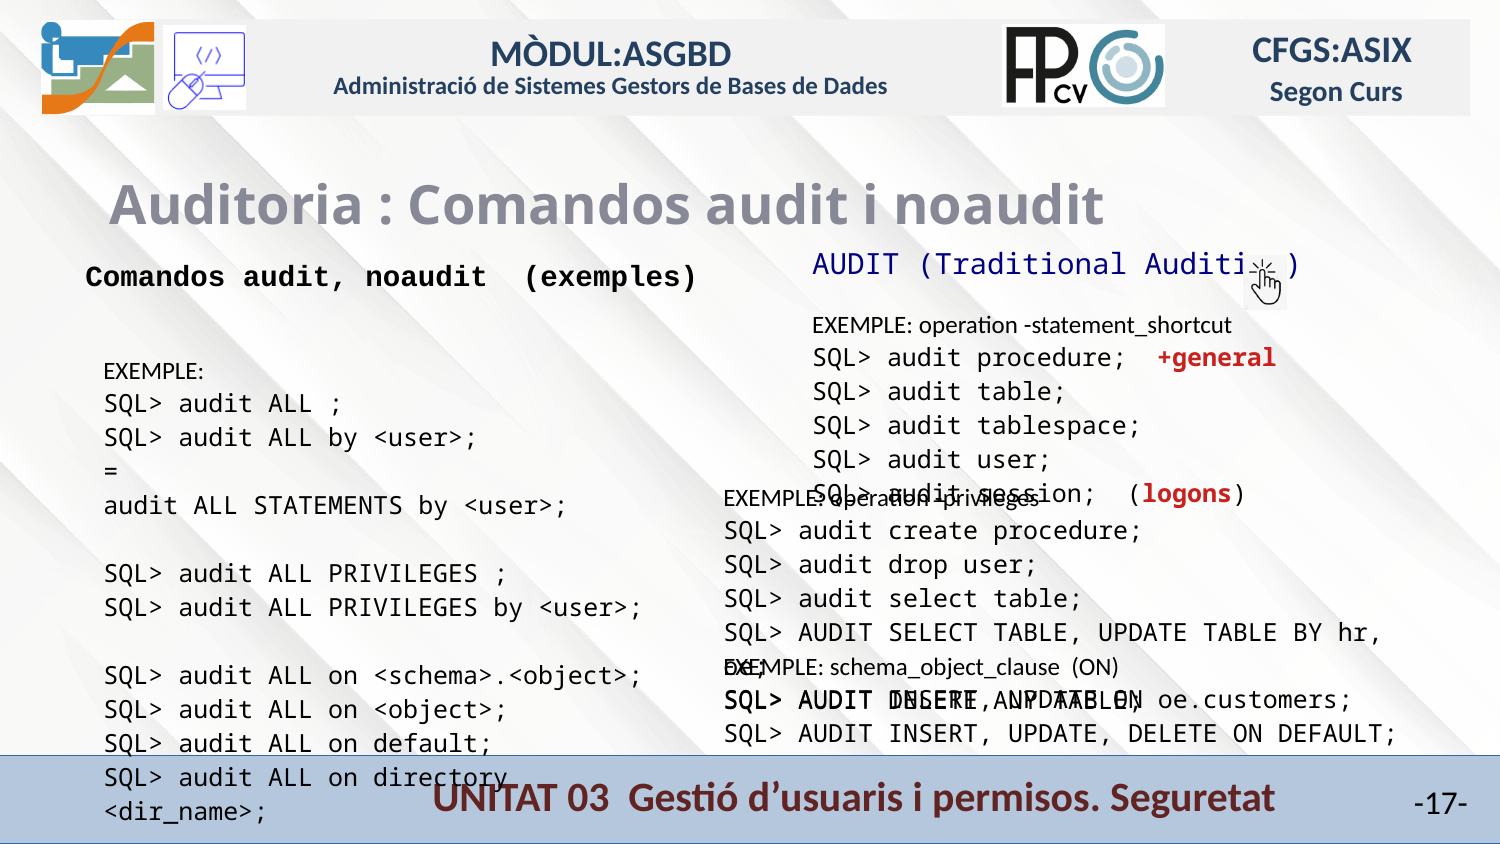

# Auditoria : Comandos audit i noaudit
AUDIT (Traditional Auditing)
Comandos audit, noaudit (exemples)
EXEMPLE: operation -statement_shortcut
SQL> audit procedure; +general
SQL> audit table;
SQL> audit tablespace;
SQL> audit user;
SQL> audit session; (logons)
EXEMPLE:
SQL> audit ALL ;
SQL> audit ALL by <user>;
=
audit ALL STATEMENTS by <user>;
SQL> audit ALL PRIVILEGES ;
SQL> audit ALL PRIVILEGES by <user>;
SQL> audit ALL on <schema>.<object>;
SQL> audit ALL on <object>;
SQL> audit ALL on default;
SQL> audit ALL on directory <dir_name>;
SQL> audit NETWORK;
EXEMPLE: operation -privileges
SQL> audit create procedure;
SQL> audit drop user;
SQL> audit select table;
SQL> AUDIT SELECT TABLE, UPDATE TABLE BY hr, oe;
SQL> AUDIT DELETE ANY TABLE;
EXEMPLE: schema_object_clause (ON)
SQL> AUDIT INSERT, UPDATE ON oe.customers;
SQL> AUDIT INSERT, UPDATE, DELETE ON DEFAULT;